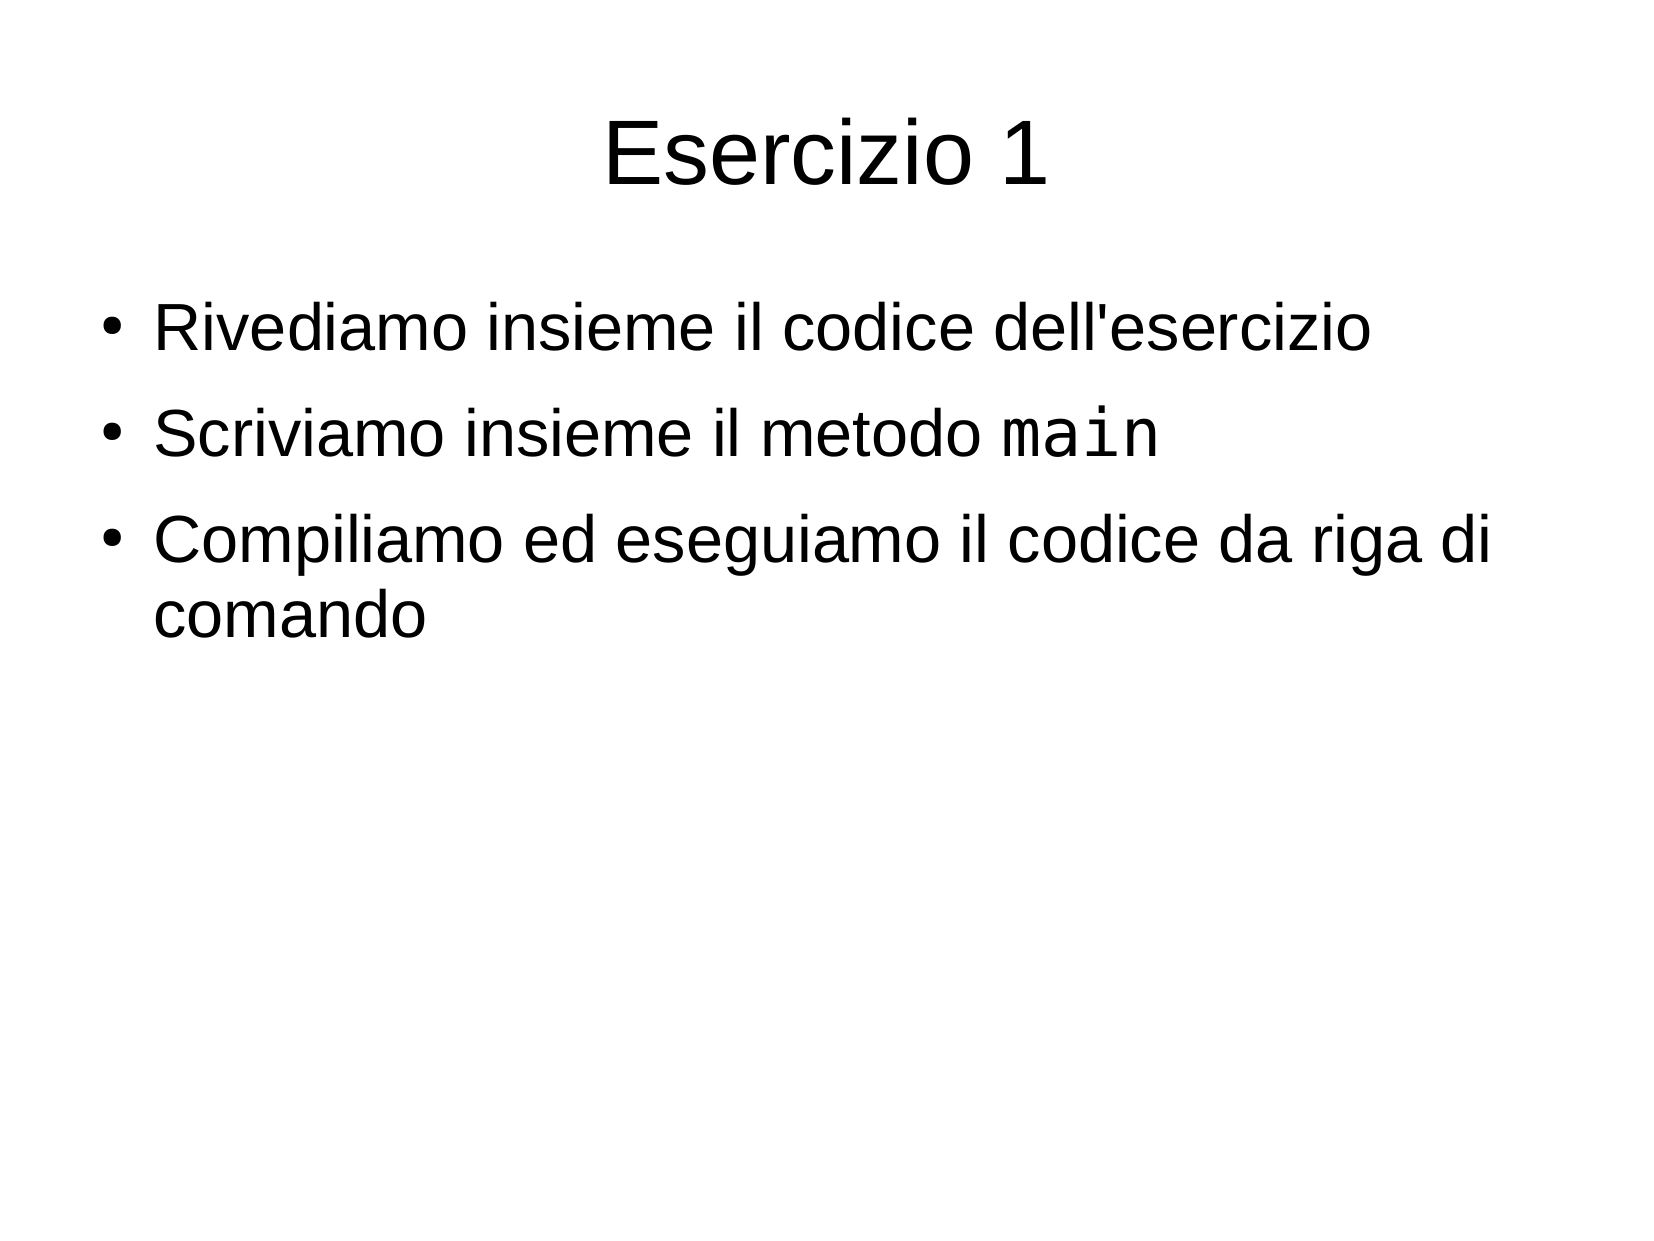

# Esercizio 1
Rivediamo insieme il codice dell'esercizio
Scriviamo insieme il metodo main
Compiliamo ed eseguiamo il codice da riga di comando